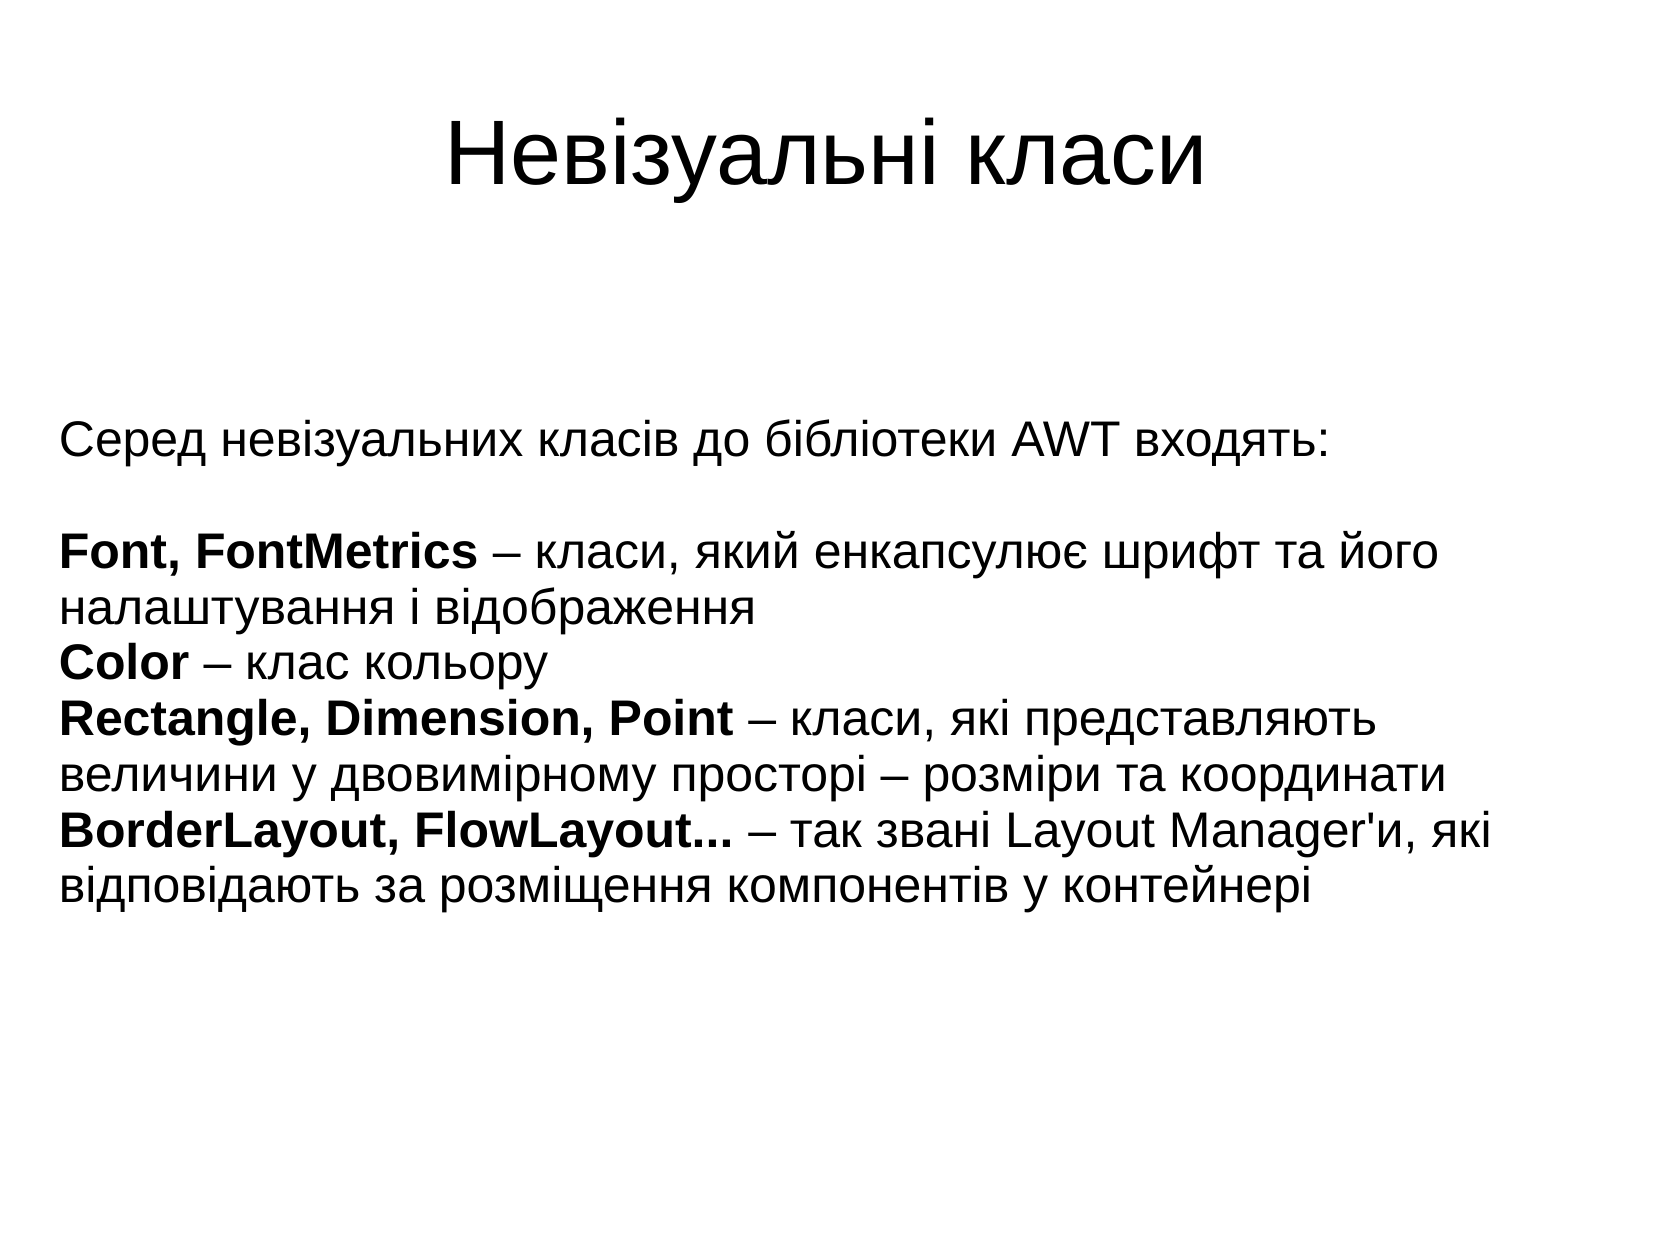

# Невізуальні класи
Серед невізуальних класів до бібліотеки AWT входять:
Font, FontMetrics – класи, який енкапсулює шрифт та його налаштування і відображення
Color – клас кольору
Rectangle, Dimension, Point – класи, які представляють величини у двовимірному просторі – розміри та координати
BorderLayout, FlowLayout... – так звані Layout Manager'и, які відповідають за розміщення компонентів у контейнері